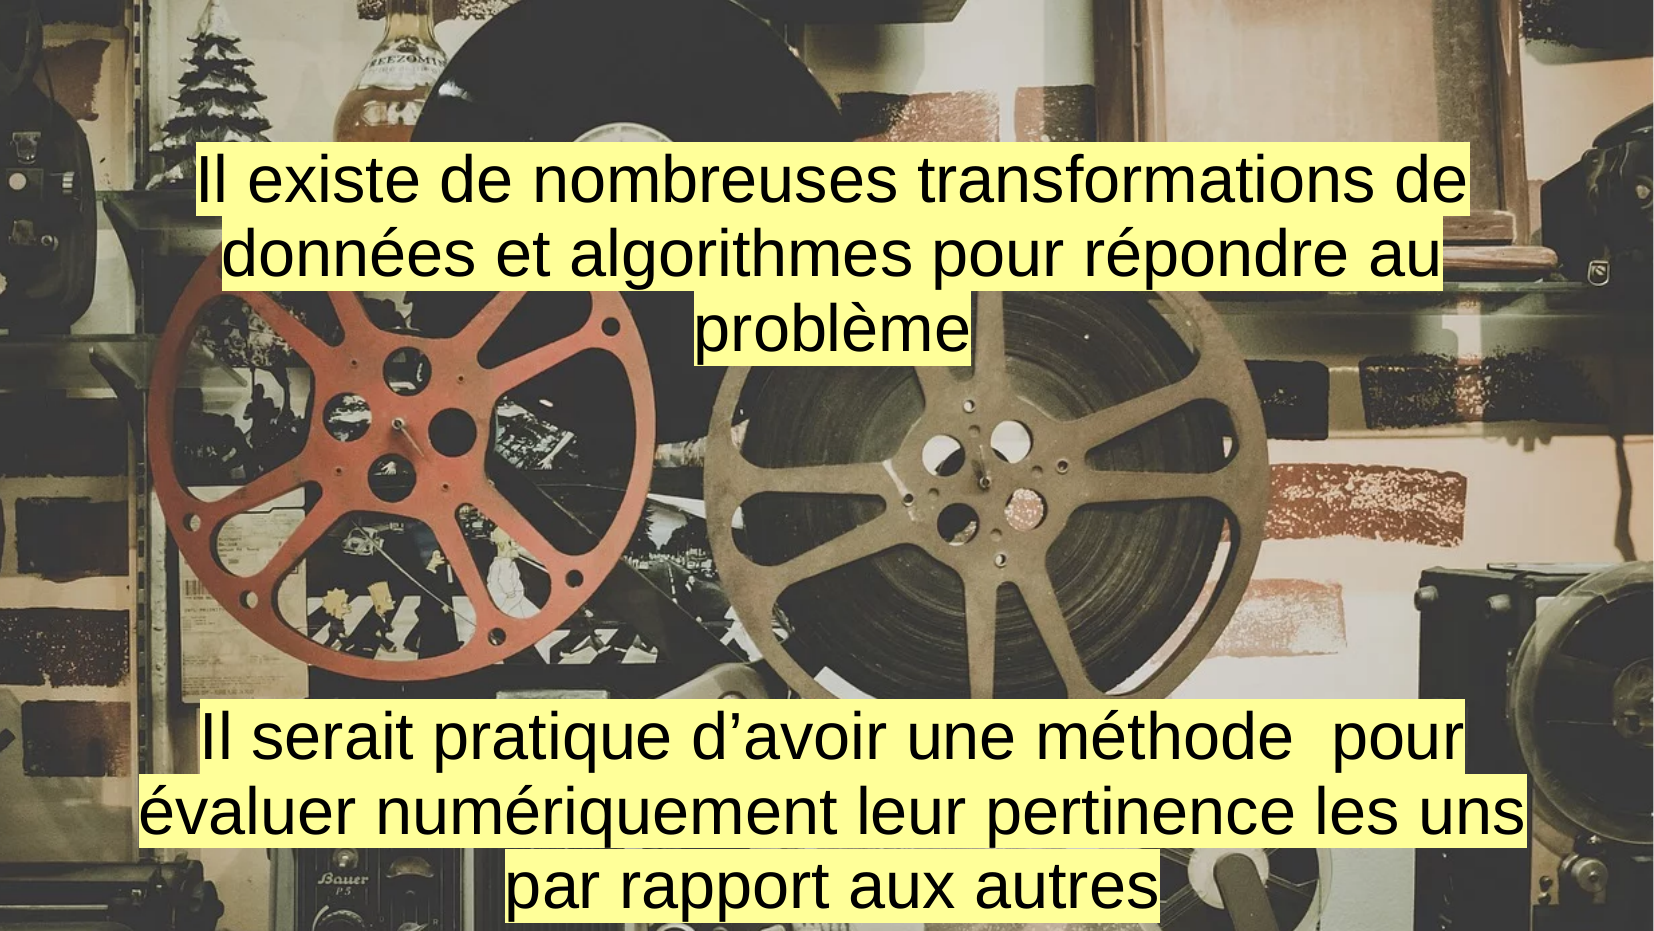

# Il existe de nombreuses transformations de données et algorithmes pour répondre au problème
Il serait pratique d’avoir une méthode pour évaluer numériquement leur pertinence les uns par rapport aux autres